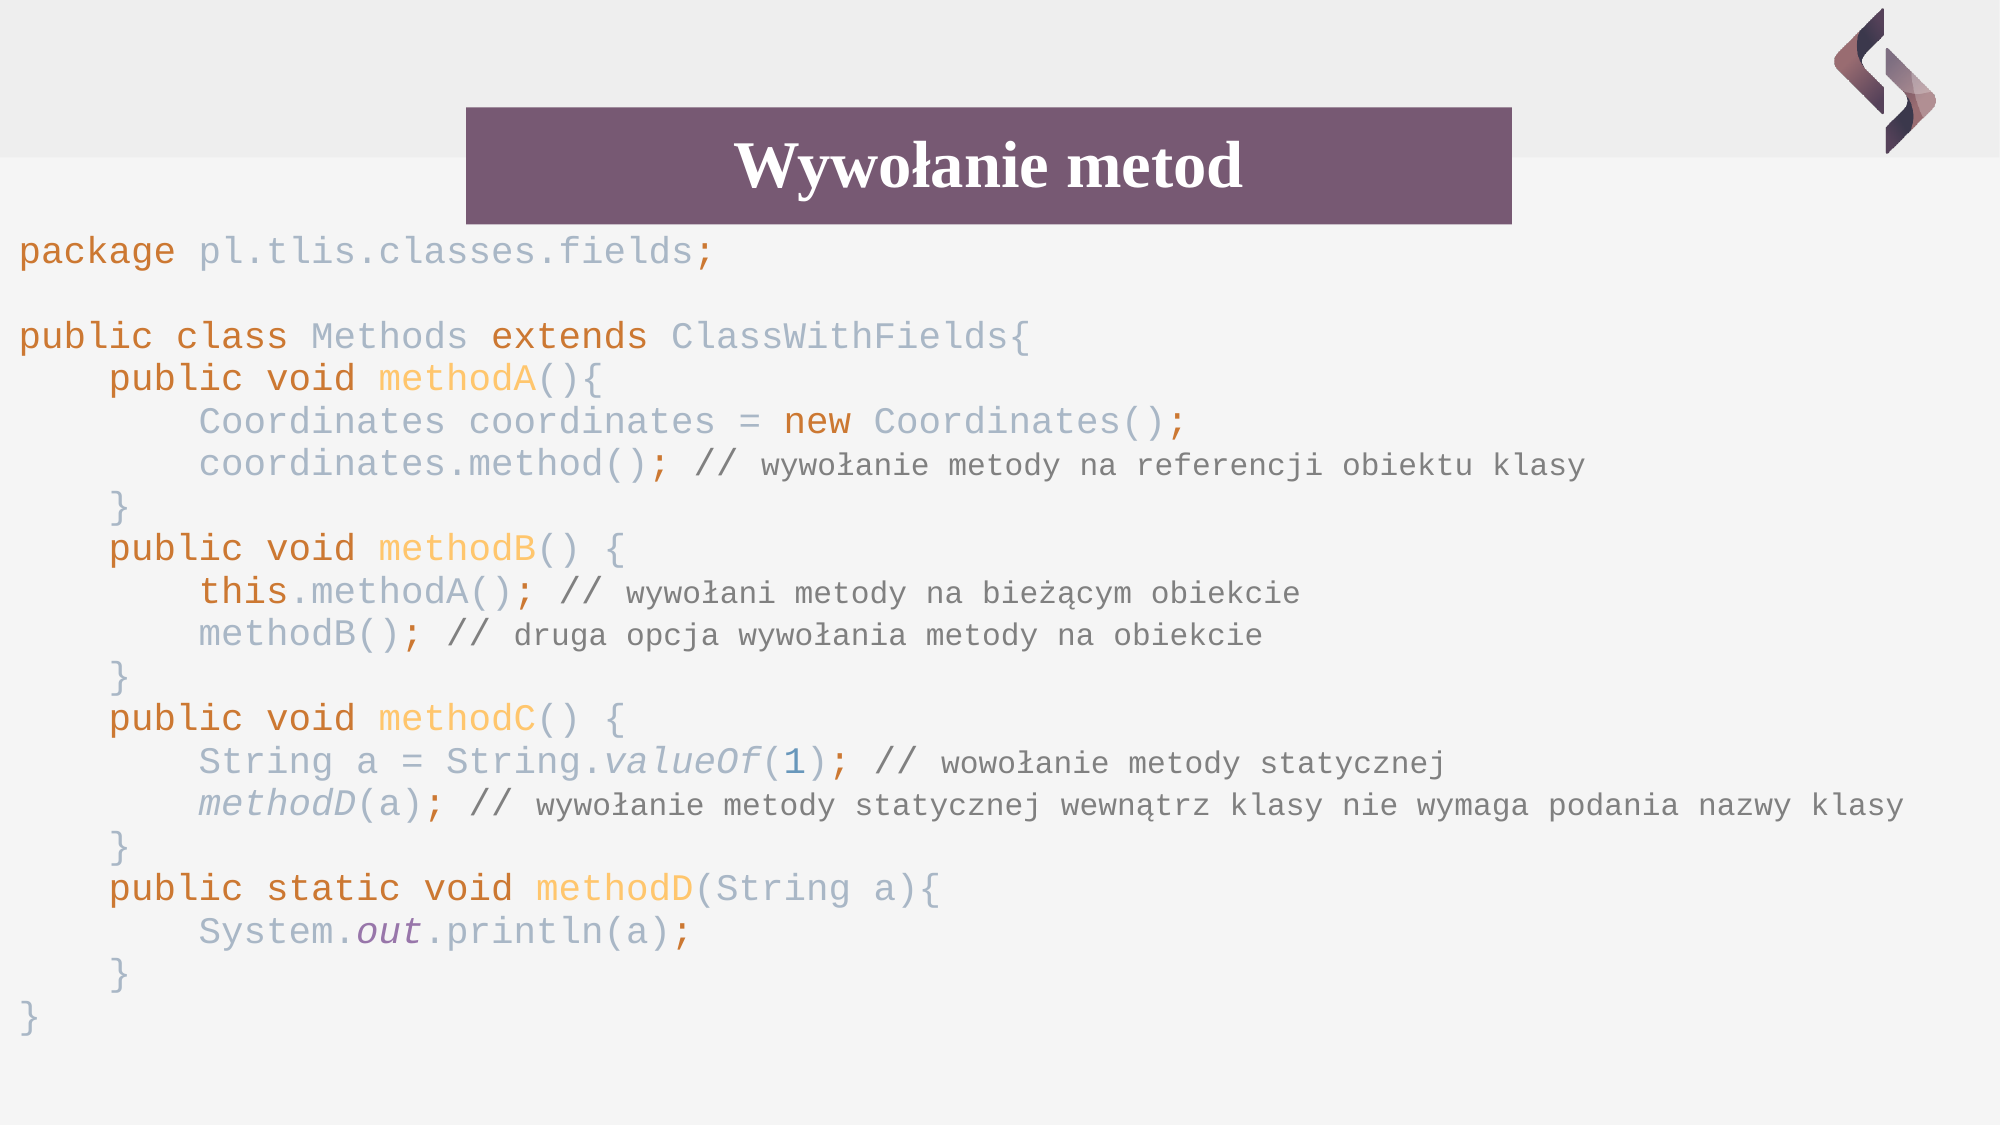

Wywołanie metod
package pl.tlis.classes.fields;
public class Methods extends ClassWithFields{
 public void methodA(){
 Coordinates coordinates = new Coordinates();
 coordinates.method(); // wywołanie metody na referencji obiektu klasy
 }
 public void methodB() {
 this.methodA(); // wywołani metody na bieżącym obiekcie
 methodB(); // druga opcja wywołania metody na obiekcie
 }
 public void methodC() {
 String a = String.valueOf(1); // wowołanie metody statycznej
 methodD(a); // wywołanie metody statycznej wewnątrz klasy nie wymaga podania nazwy klasy
 }
 public static void methodD(String a){
 System.out.println(a);
 }
}